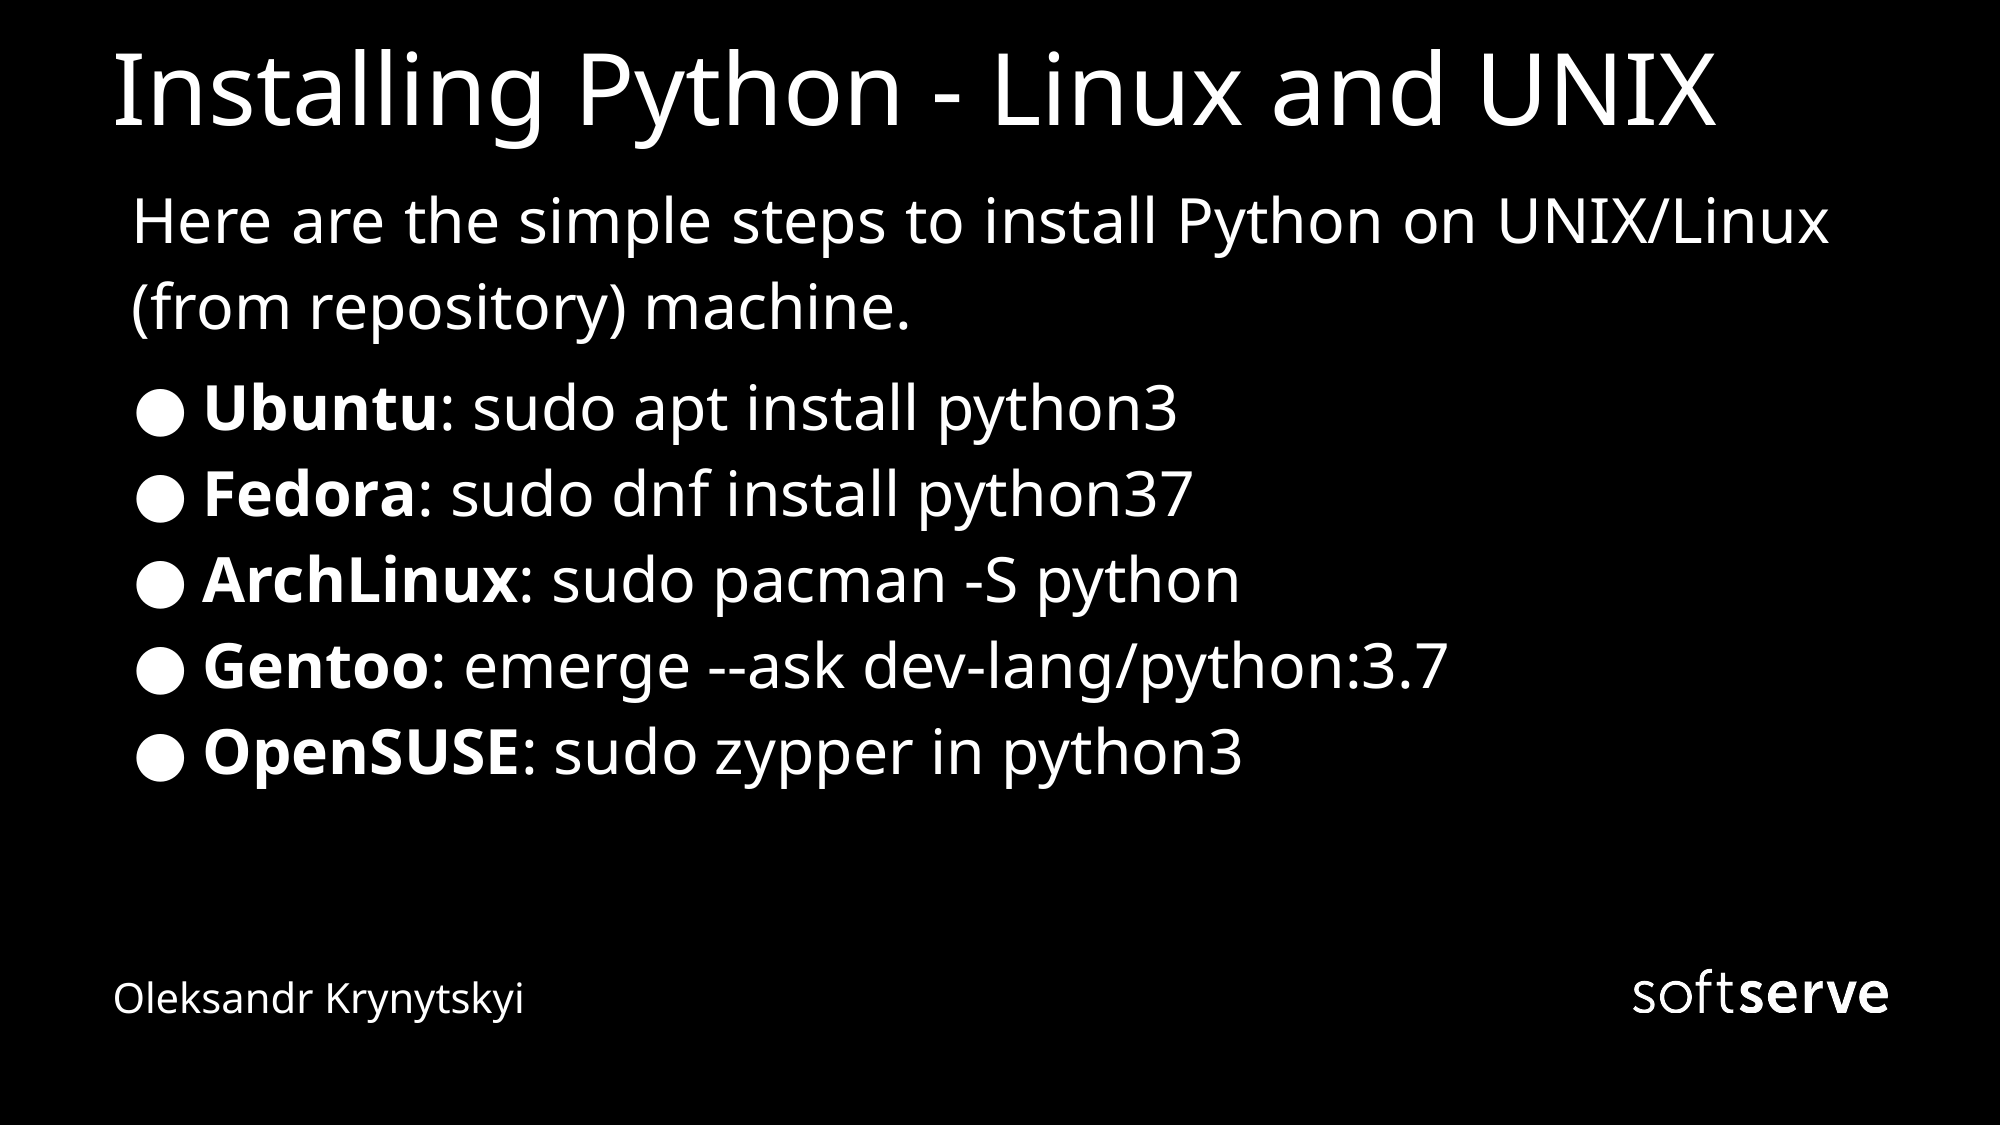

# Installing Python - Linux and UNIX
Here are the simple steps to install Python on UNIX/Linux (from repository) machine.
Ubuntu: sudo apt install python3
Fedora: sudo dnf install python37
ArchLinux: sudo pacman -S python
Gentoo: emerge --ask dev-lang/python:3.7
OpenSUSE: sudo zypper in python3
Oleksandr Krynytskyi